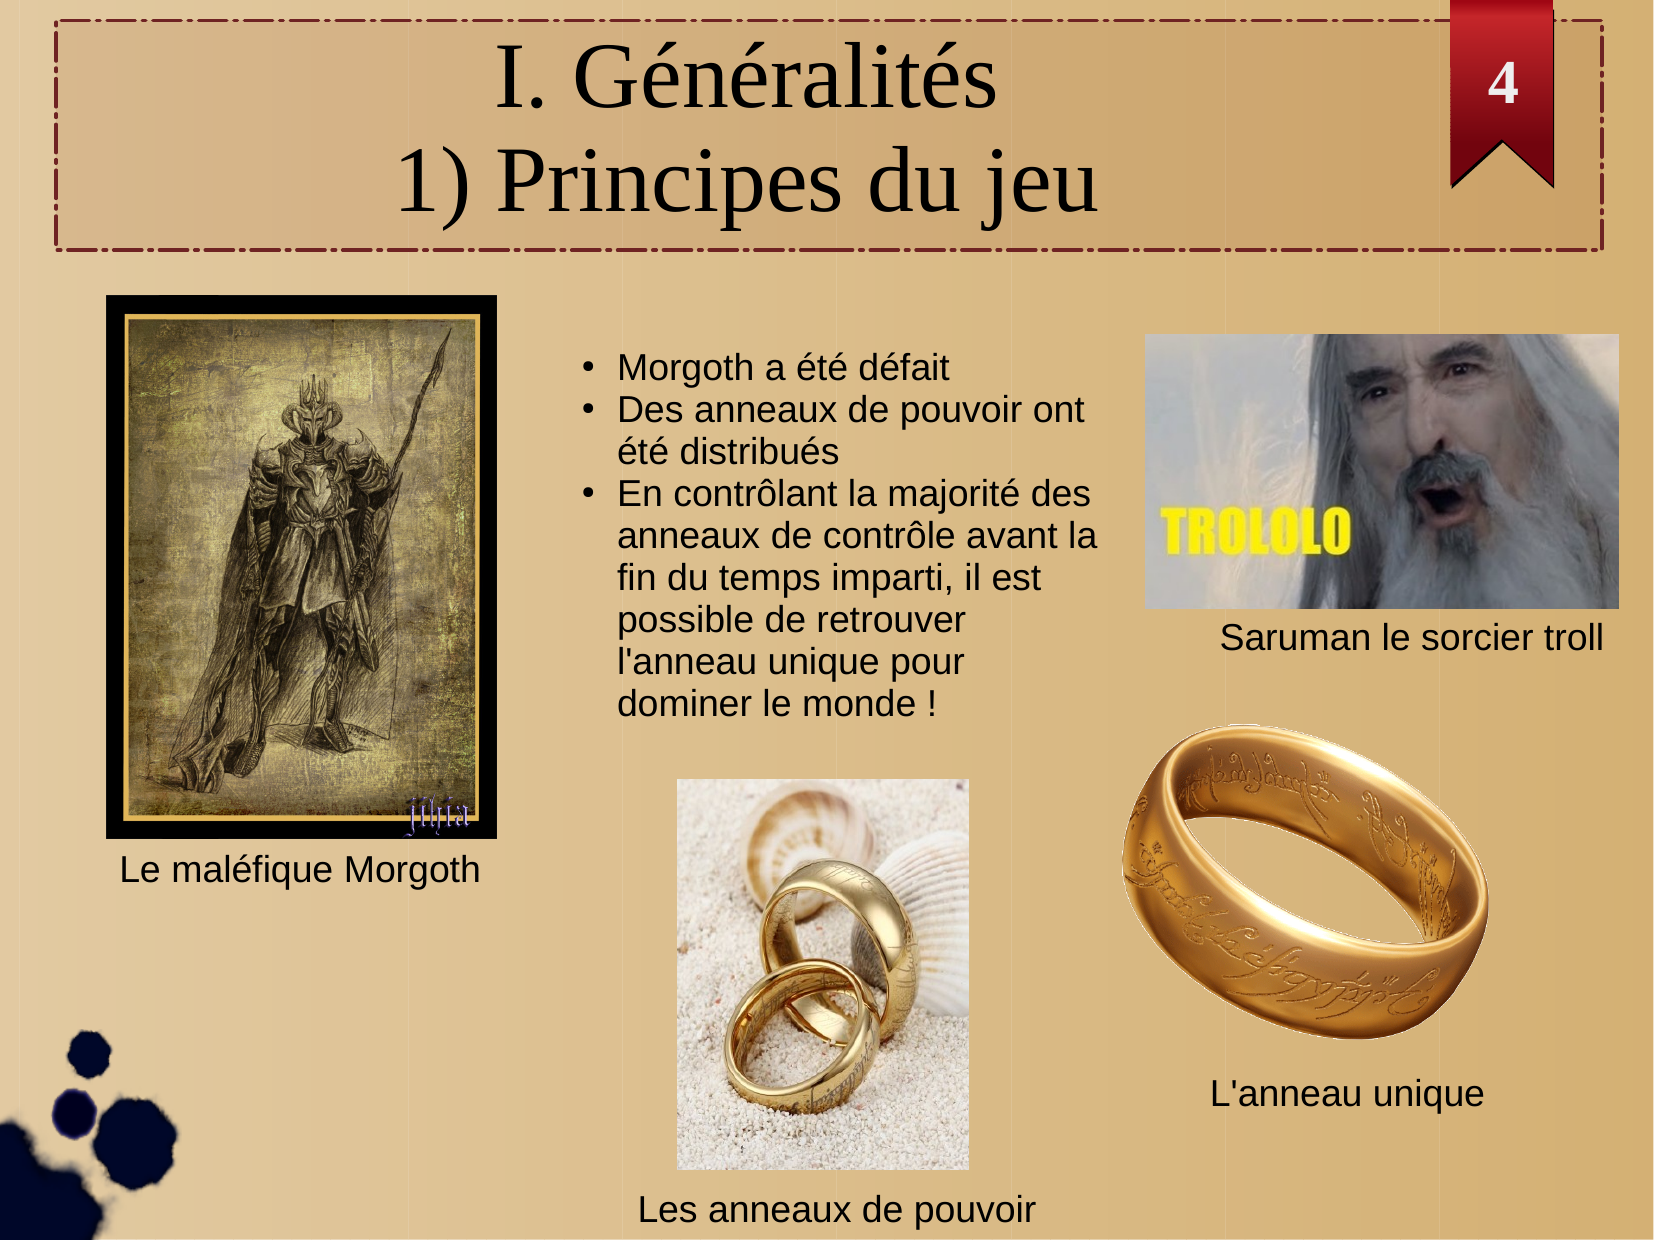

# I. Généralités 1) Principes du jeu
4
Morgoth a été défait
Des anneaux de pouvoir ont été distribués
En contrôlant la majorité des anneaux de contrôle avant la fin du temps imparti, il est possible de retrouver l'anneau unique pour dominer le monde !
Saruman le sorcier troll
Le maléfique Morgoth
L'anneau unique
Les anneaux de pouvoir